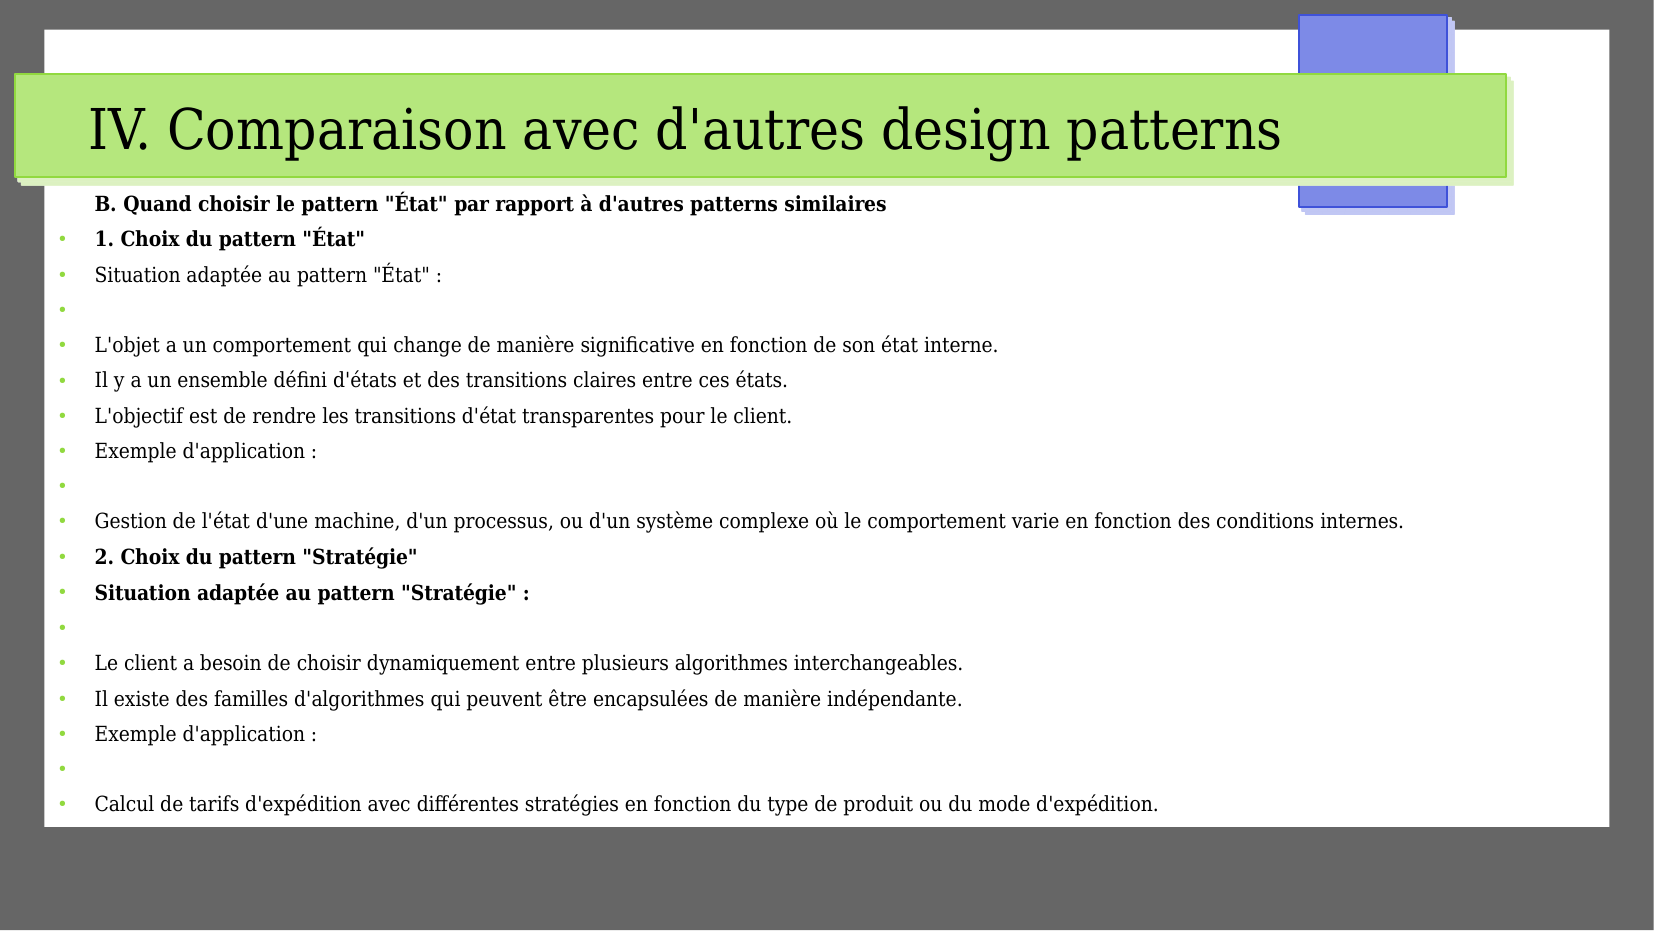

# IV. Comparaison avec d'autres design patterns
B. Quand choisir le pattern "État" par rapport à d'autres patterns similaires
1. Choix du pattern "État"
Situation adaptée au pattern "État" :
L'objet a un comportement qui change de manière significative en fonction de son état interne.
Il y a un ensemble défini d'états et des transitions claires entre ces états.
L'objectif est de rendre les transitions d'état transparentes pour le client.
Exemple d'application :
Gestion de l'état d'une machine, d'un processus, ou d'un système complexe où le comportement varie en fonction des conditions internes.
2. Choix du pattern "Stratégie"
Situation adaptée au pattern "Stratégie" :
Le client a besoin de choisir dynamiquement entre plusieurs algorithmes interchangeables.
Il existe des familles d'algorithmes qui peuvent être encapsulées de manière indépendante.
Exemple d'application :
Calcul de tarifs d'expédition avec différentes stratégies en fonction du type de produit ou du mode d'expédition.